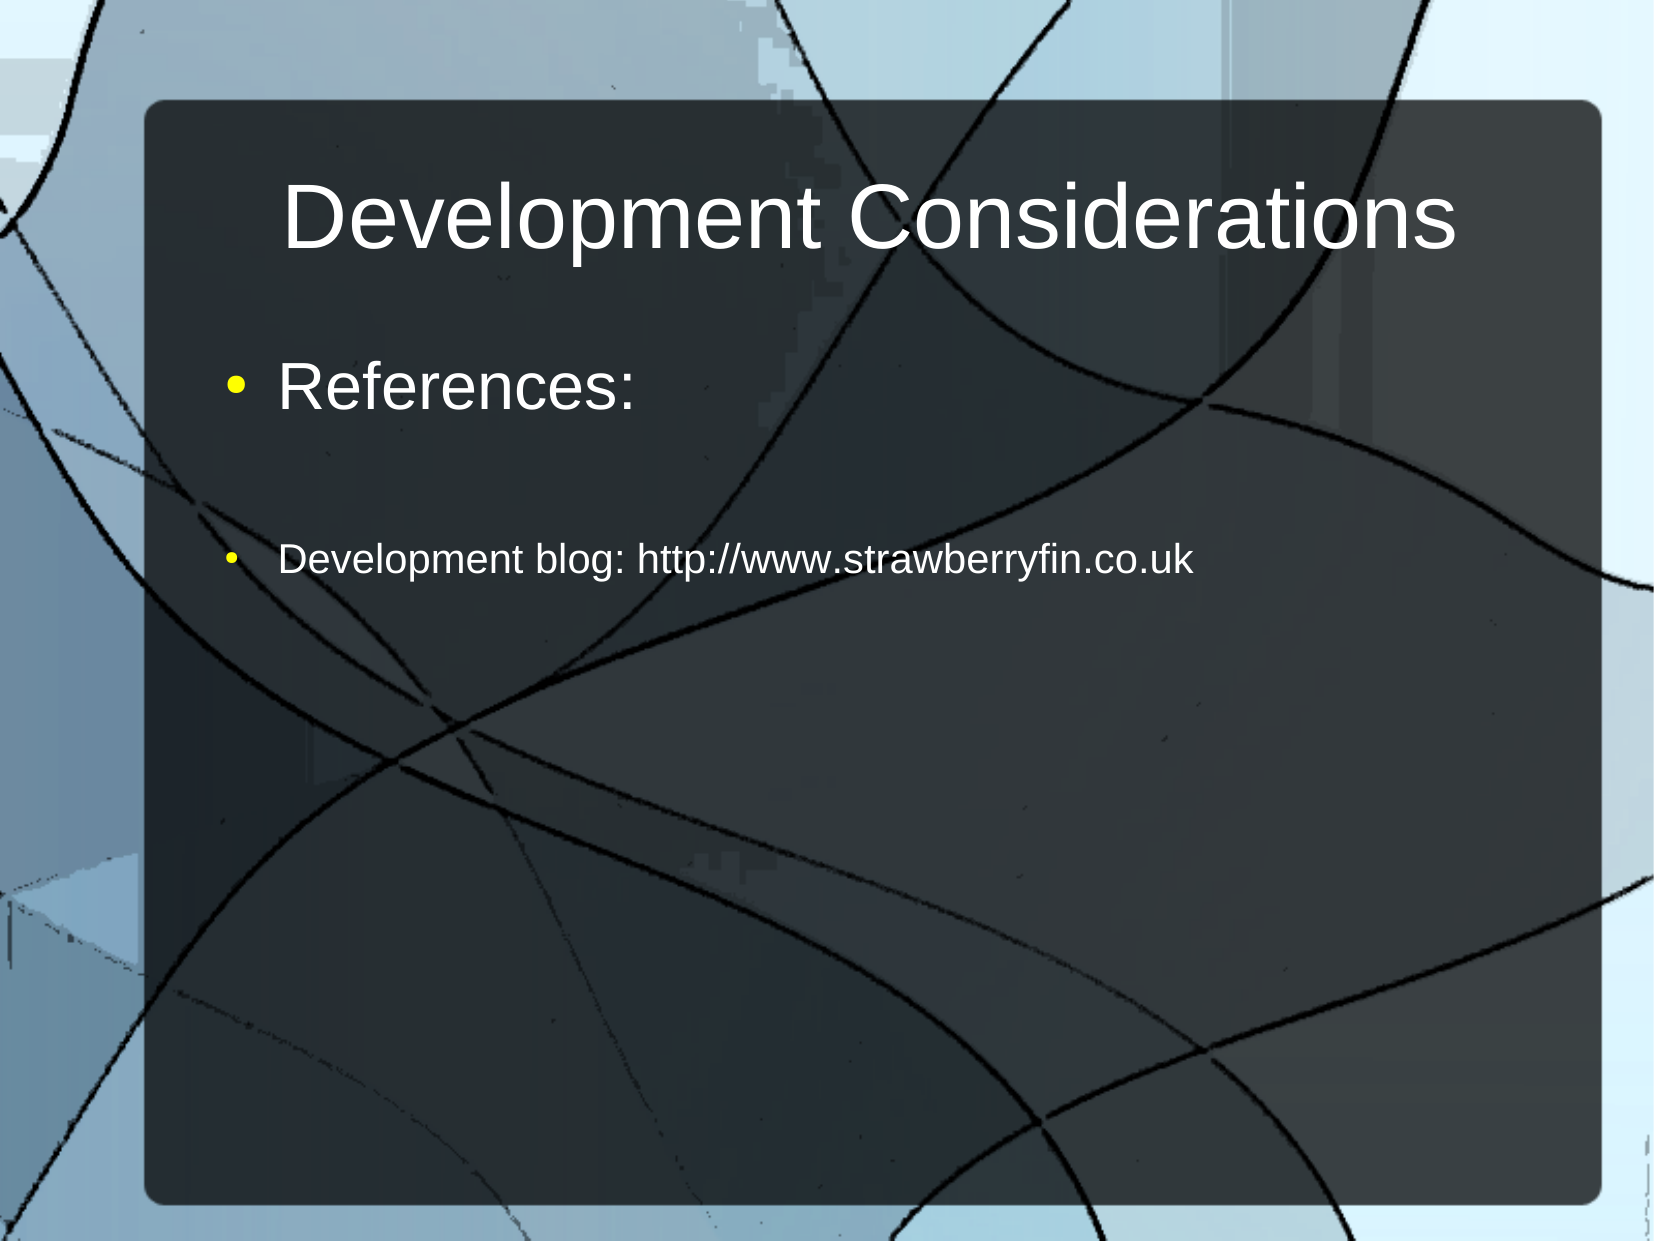

# Development Considerations
References:
Development blog: http://www.strawberryfin.co.uk